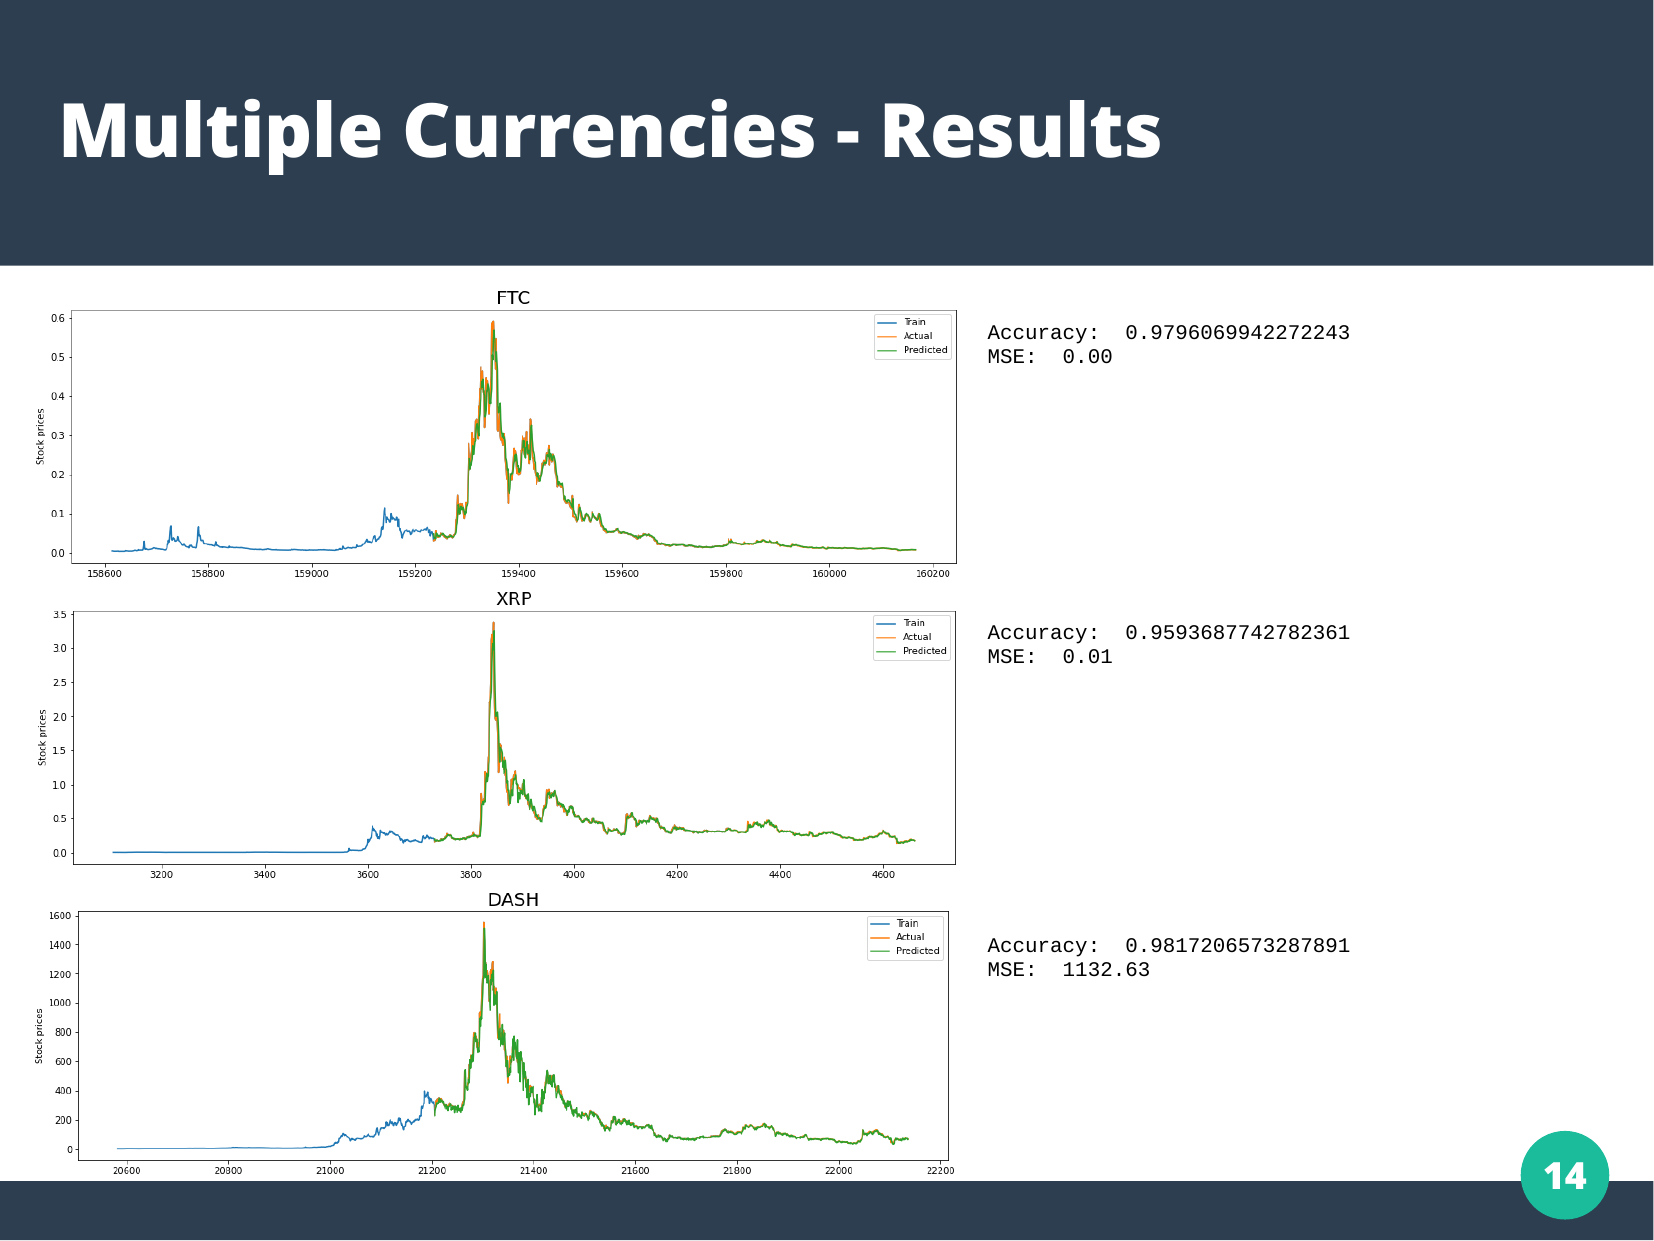

# Multiple Currencies - Results
Accuracy: 0.9796069942272243
MSE: 0.00
Accuracy: 0.9593687742782361
MSE: 0.01
Accuracy: 0.9817206573287891
MSE: 1132.63
14